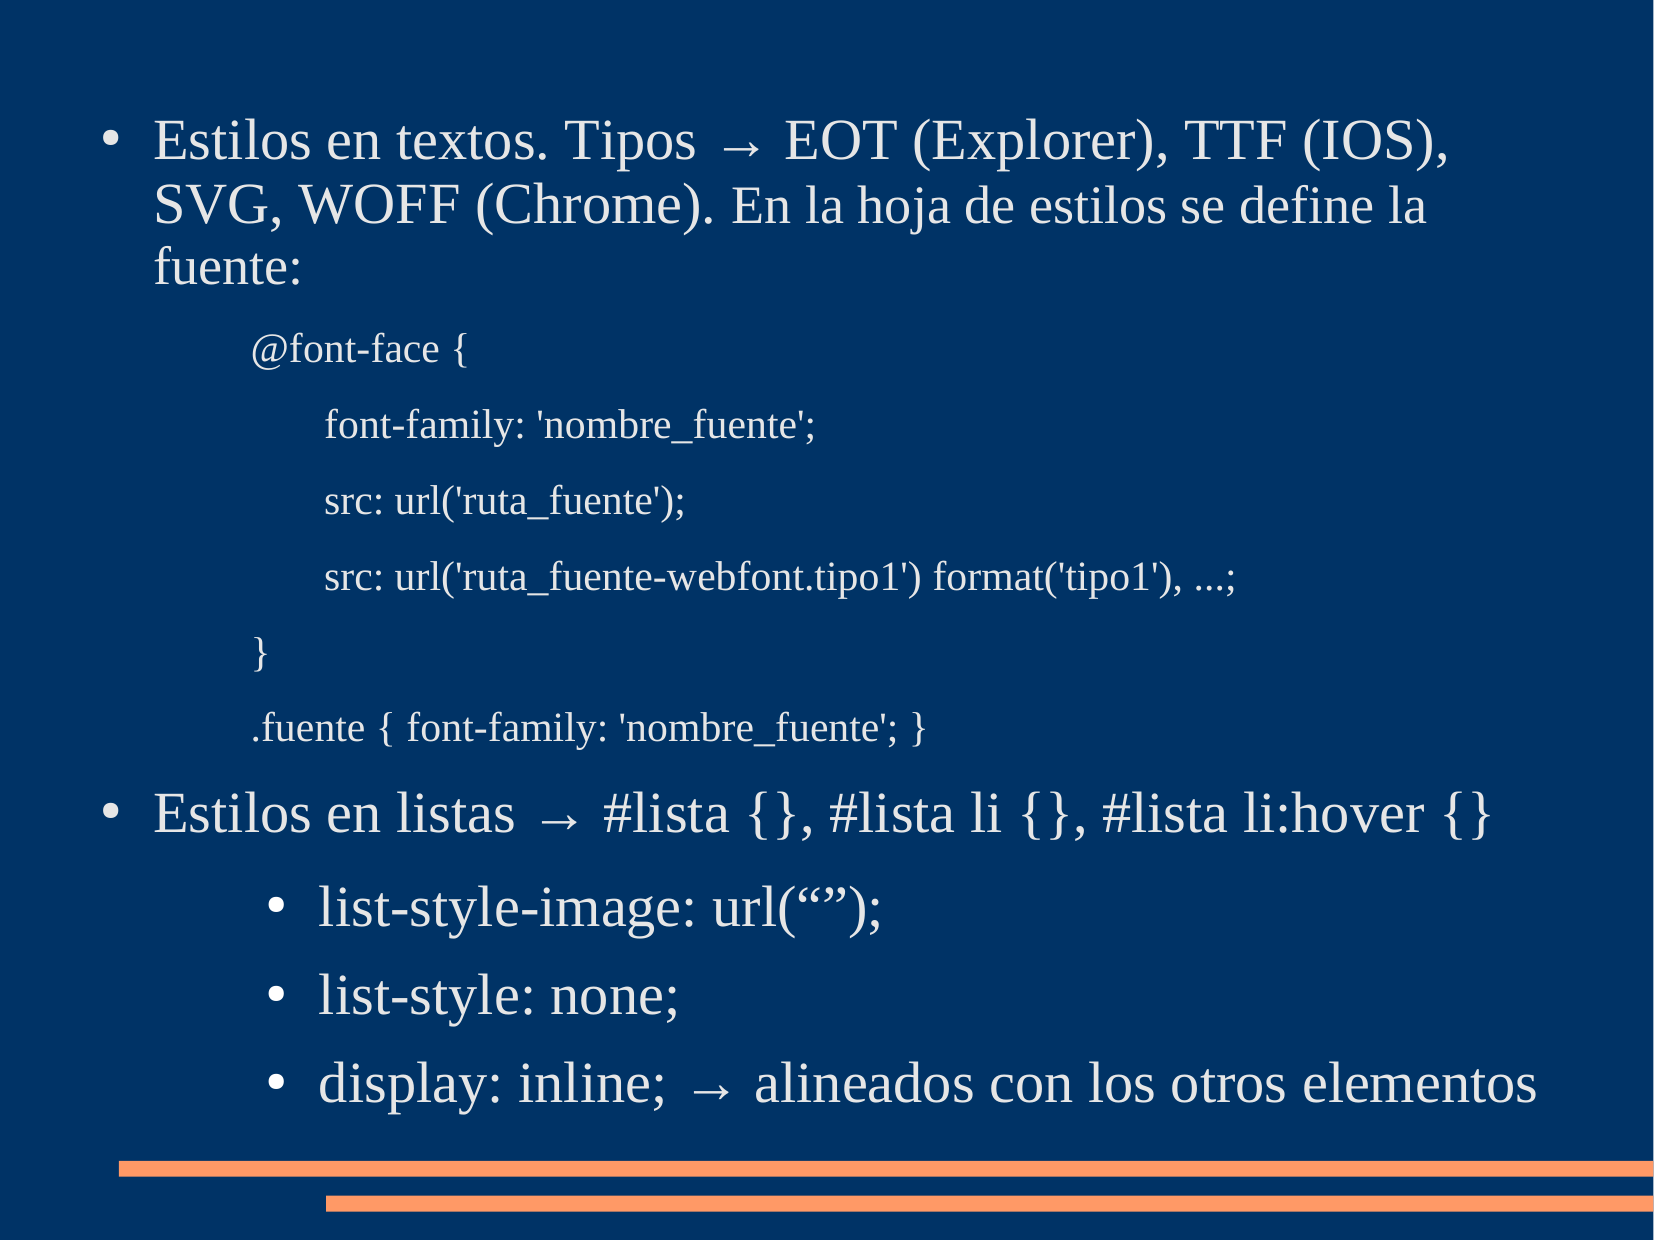

# Estilos en textos. Tipos → EOT (Explorer), TTF (IOS), SVG, WOFF (Chrome). En la hoja de estilos se define la fuente:
 @font-face {
 font-family: 'nombre_fuente';
 src: url('ruta_fuente');
 src: url('ruta_fuente-webfont.tipo1') format('tipo1'), ...;
 }
 .fuente { font-family: 'nombre_fuente'; }
Estilos en listas → #lista {}, #lista li {}, #lista li:hover {}
list-style-image: url(“”);
list-style: none;
display: inline; → alineados con los otros elementos